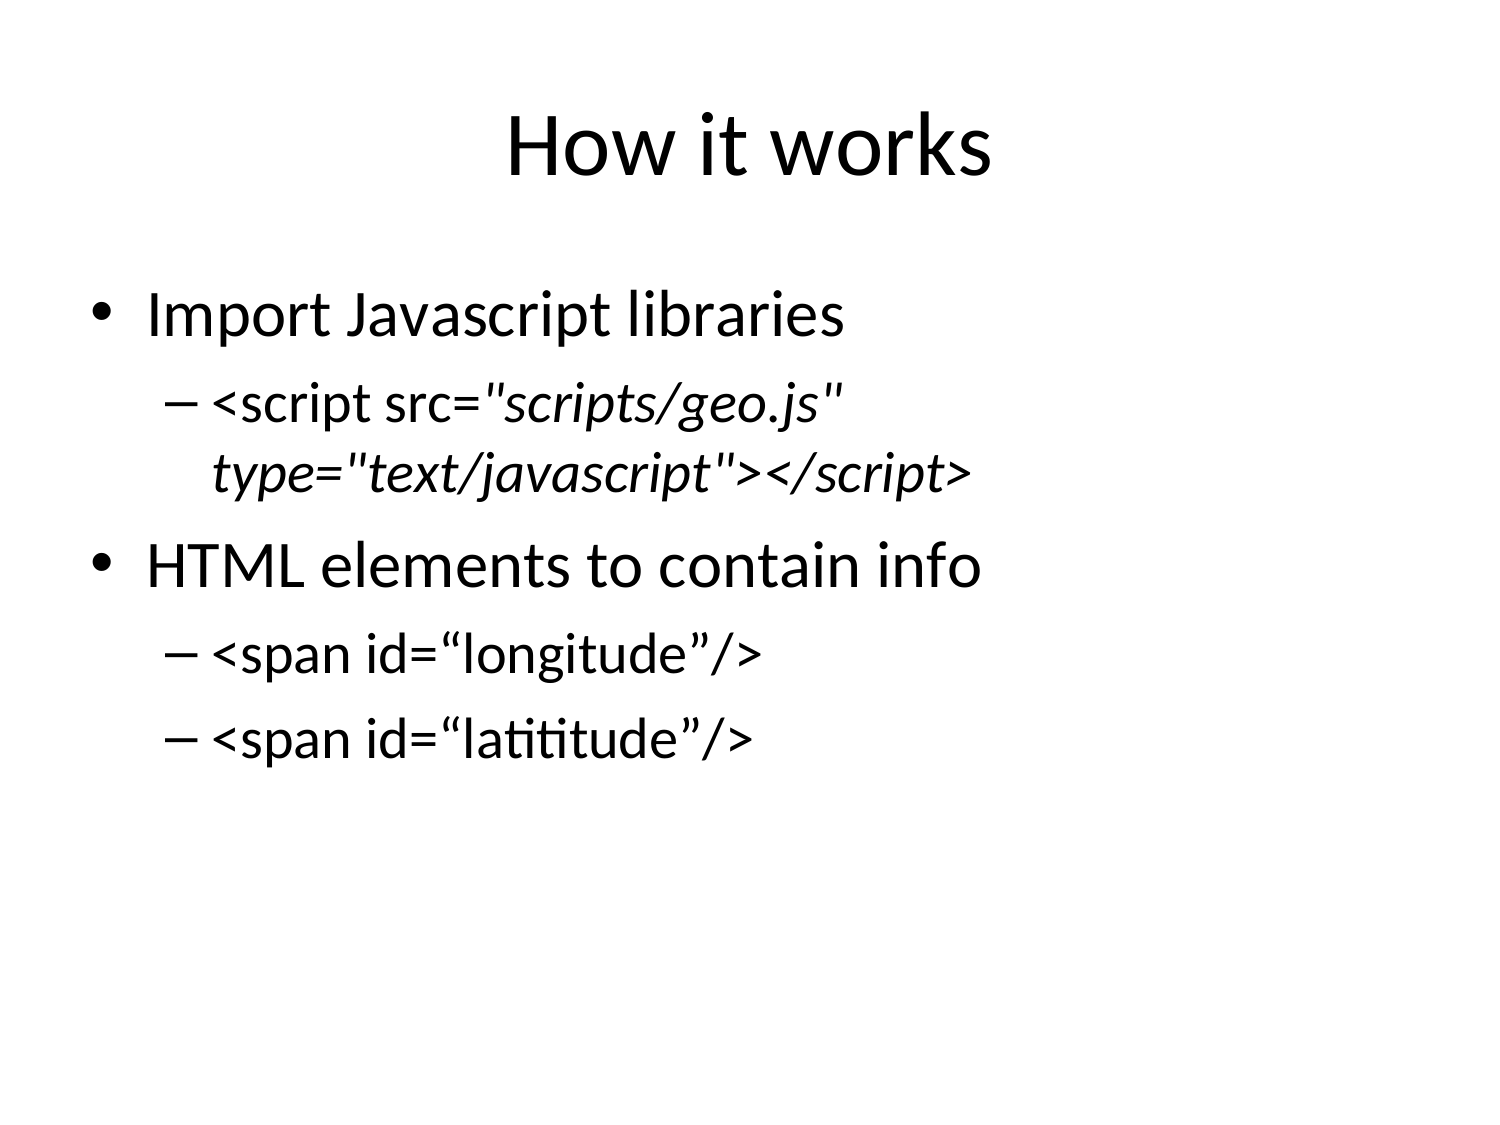

# How it works
Import Javascript libraries
<script src="scripts/geo.js" type="text/javascript"></script>
HTML elements to contain info
<span id=“longitude”/>
<span id=“latititude”/>